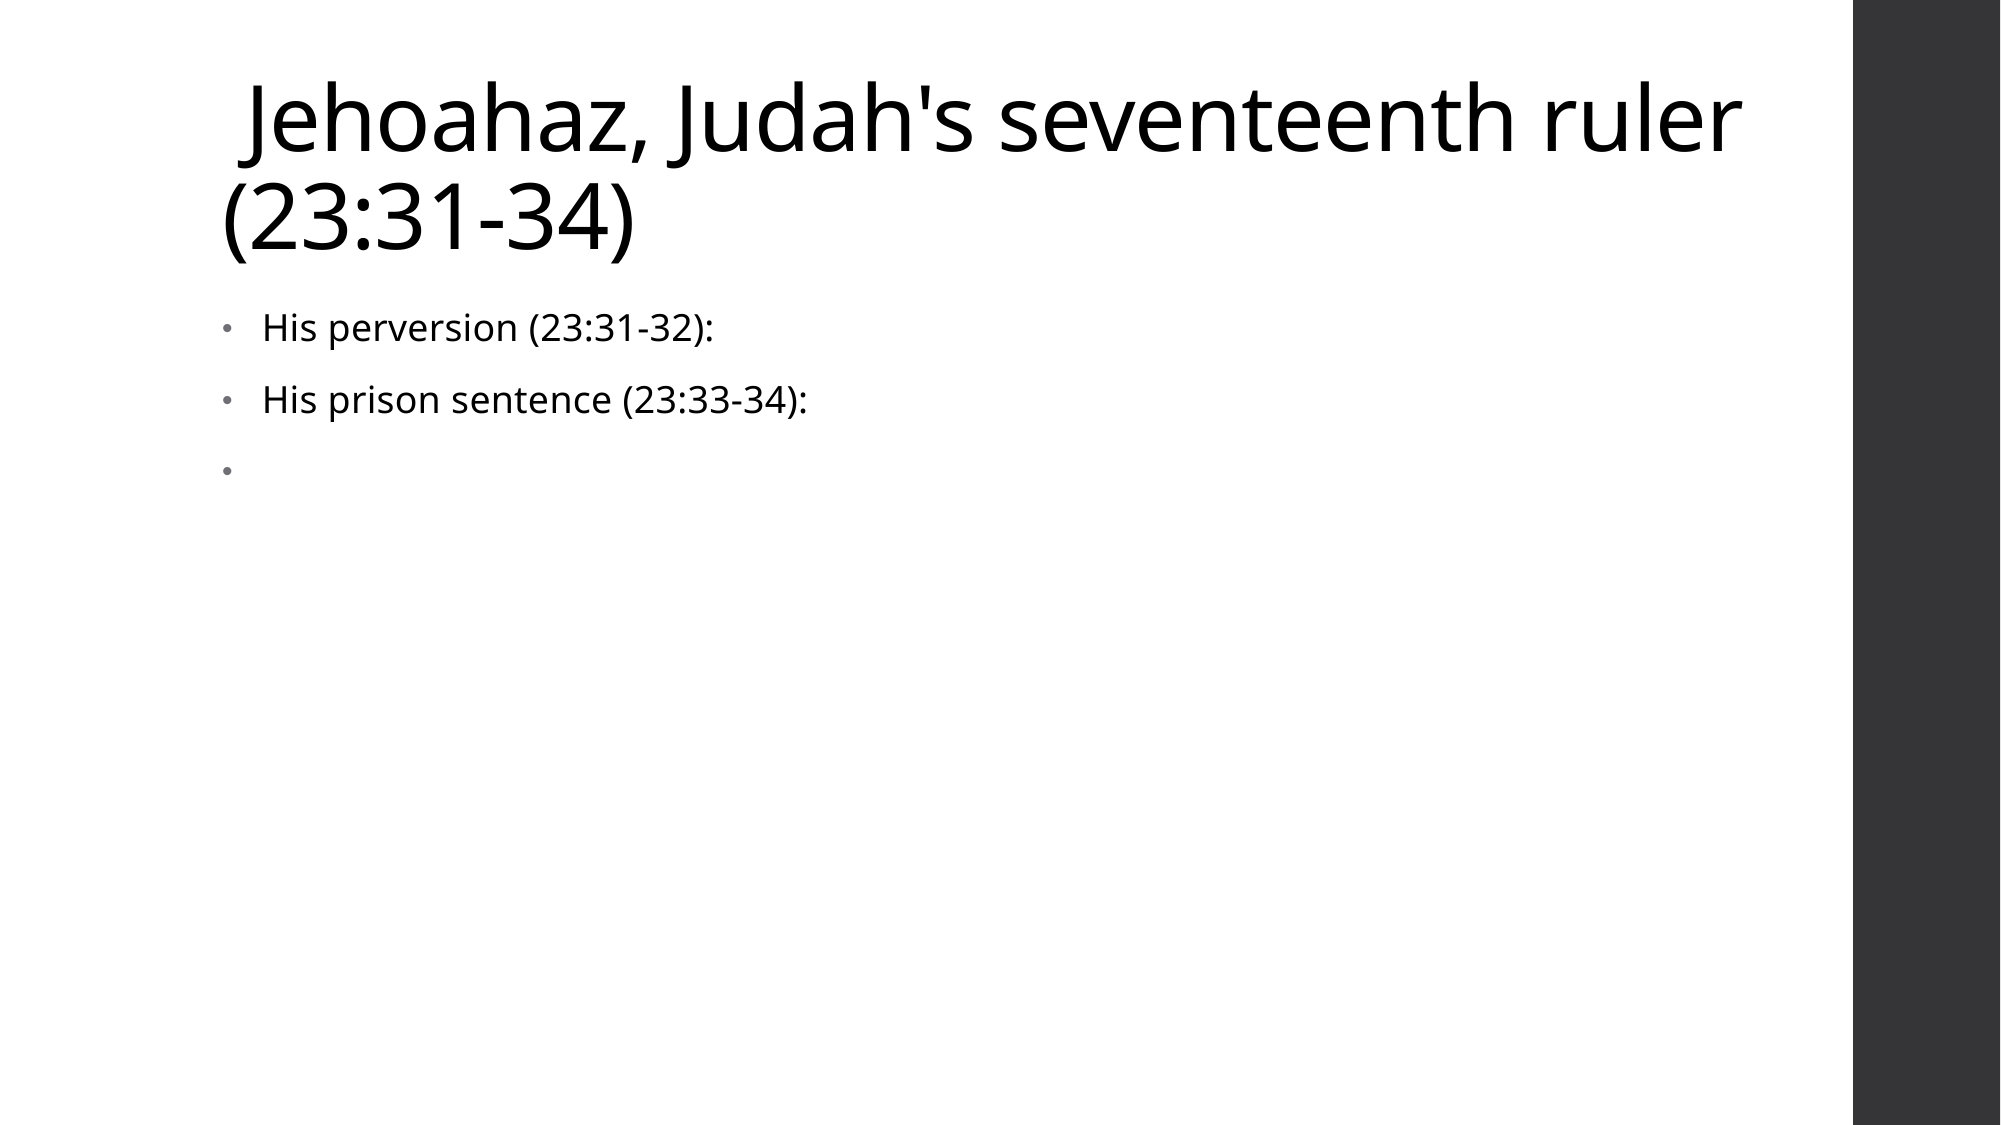

# Jehoahaz, Judah's seventeenth ruler (23:31-34)
 His perversion (23:31-32):
 His prison sentence (23:33-34):